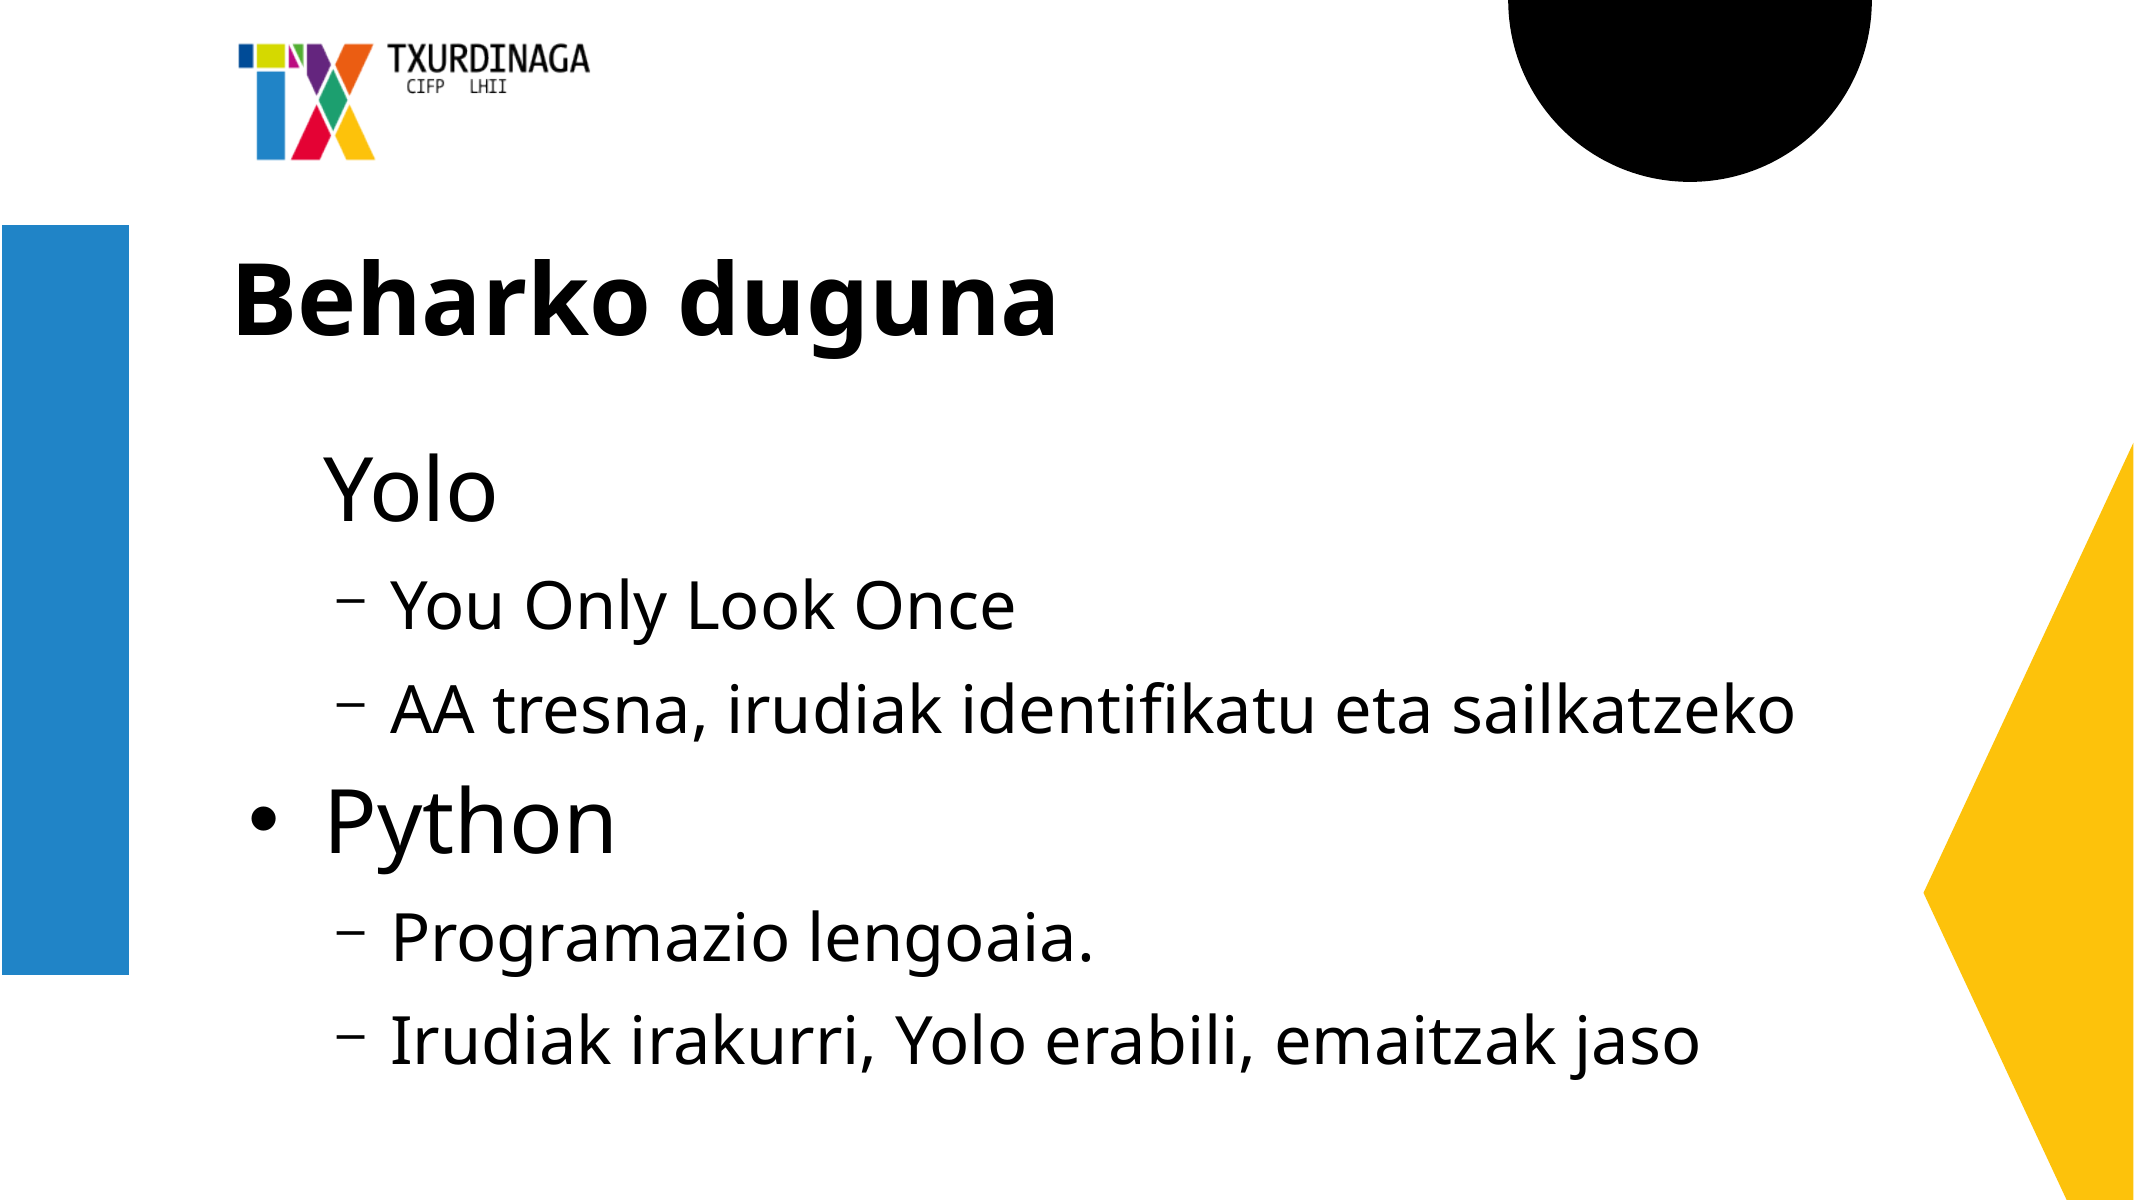

# Beharko duguna
Yolo
You Only Look Once
AA tresna, irudiak identifikatu eta sailkatzeko
Python
Programazio lengoaia.
Irudiak irakurri, Yolo erabili, emaitzak jaso